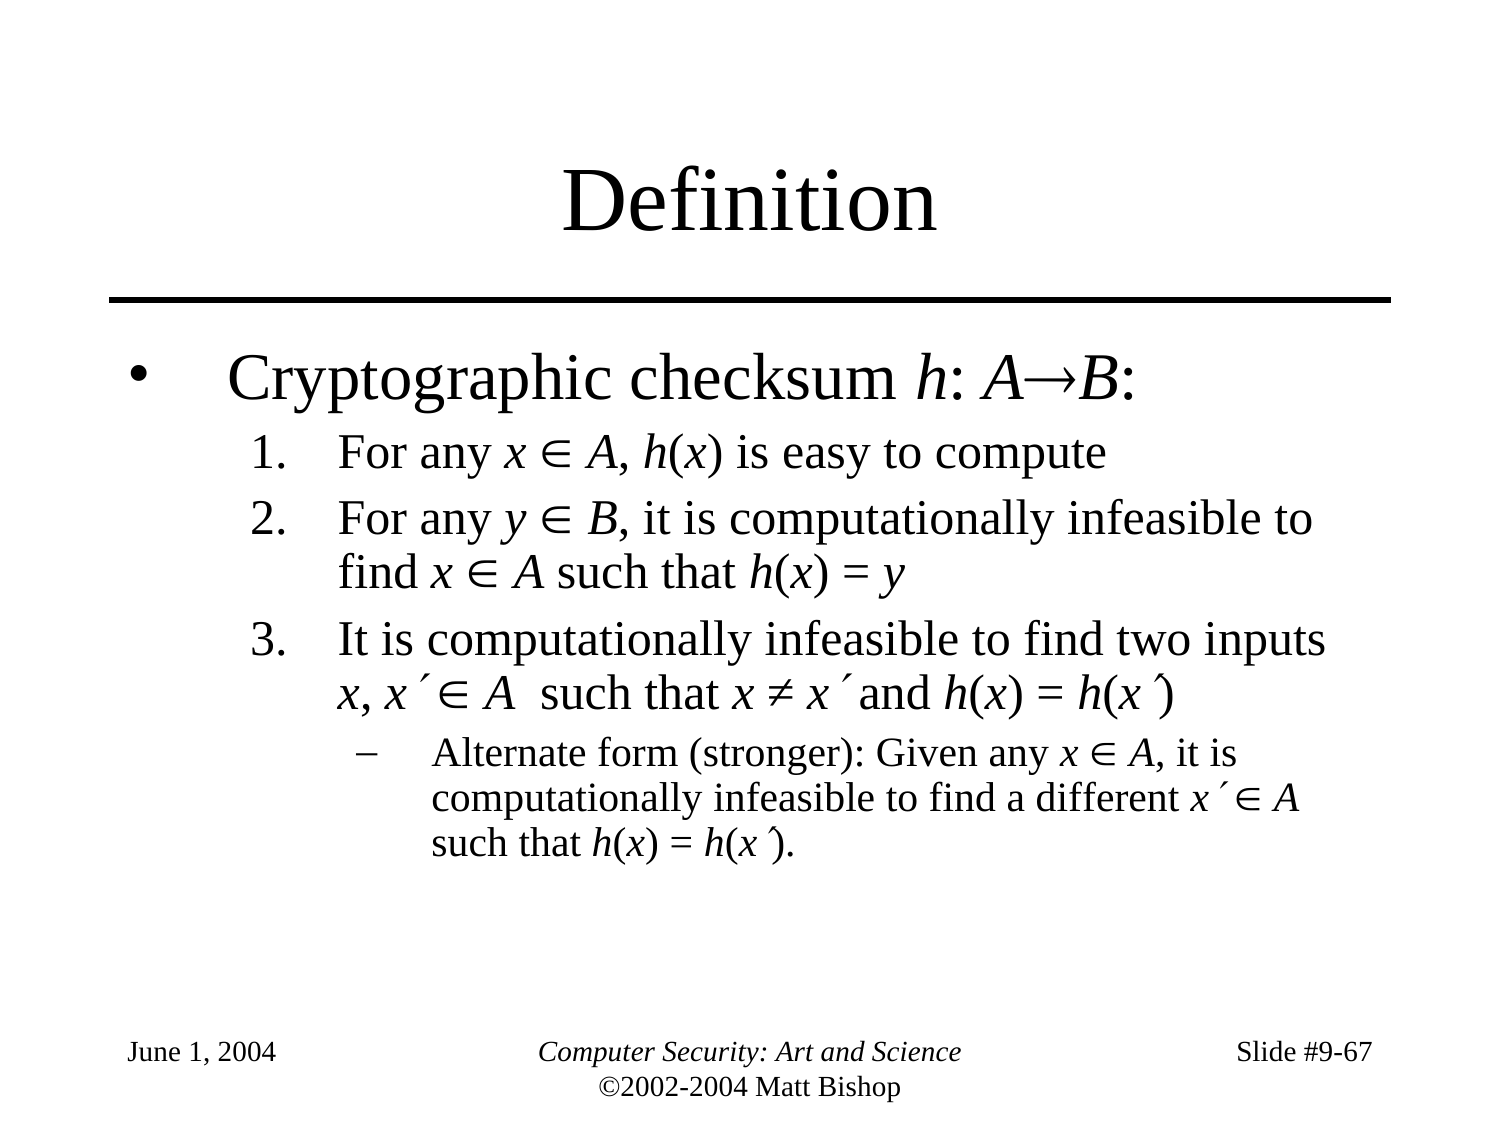

# Definition
Cryptographic checksum h: AB:
For any x  A, h(x) is easy to compute
For any y  B, it is computationally infeasible to find x  A such that h(x) = y
It is computationally infeasible to find two inputs x, x  A such that x ≠ x and h(x) = h(x)
Alternate form (stronger): Given any x  A, it is computationally infeasible to find a different x  A such that h(x) = h(x).
June 1, 2004
Computer Security: Art and Science
67